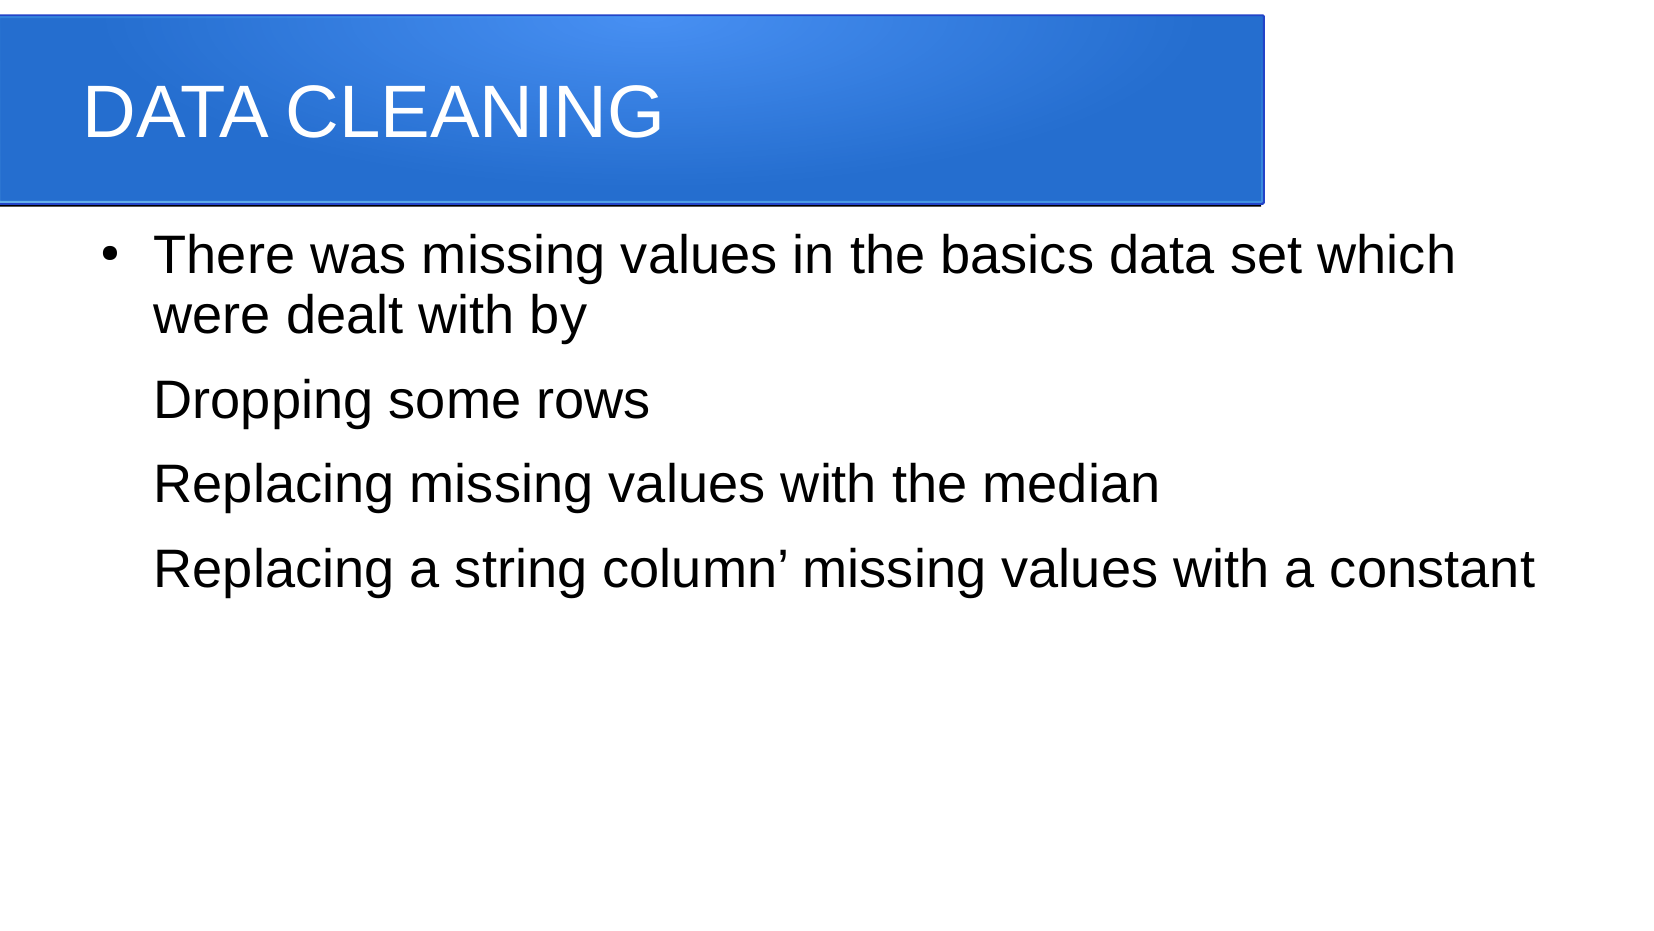

# DATA CLEANING
There was missing values in the basics data set which were dealt with by
Dropping some rows
Replacing missing values with the median
Replacing a string column’ missing values with a constant